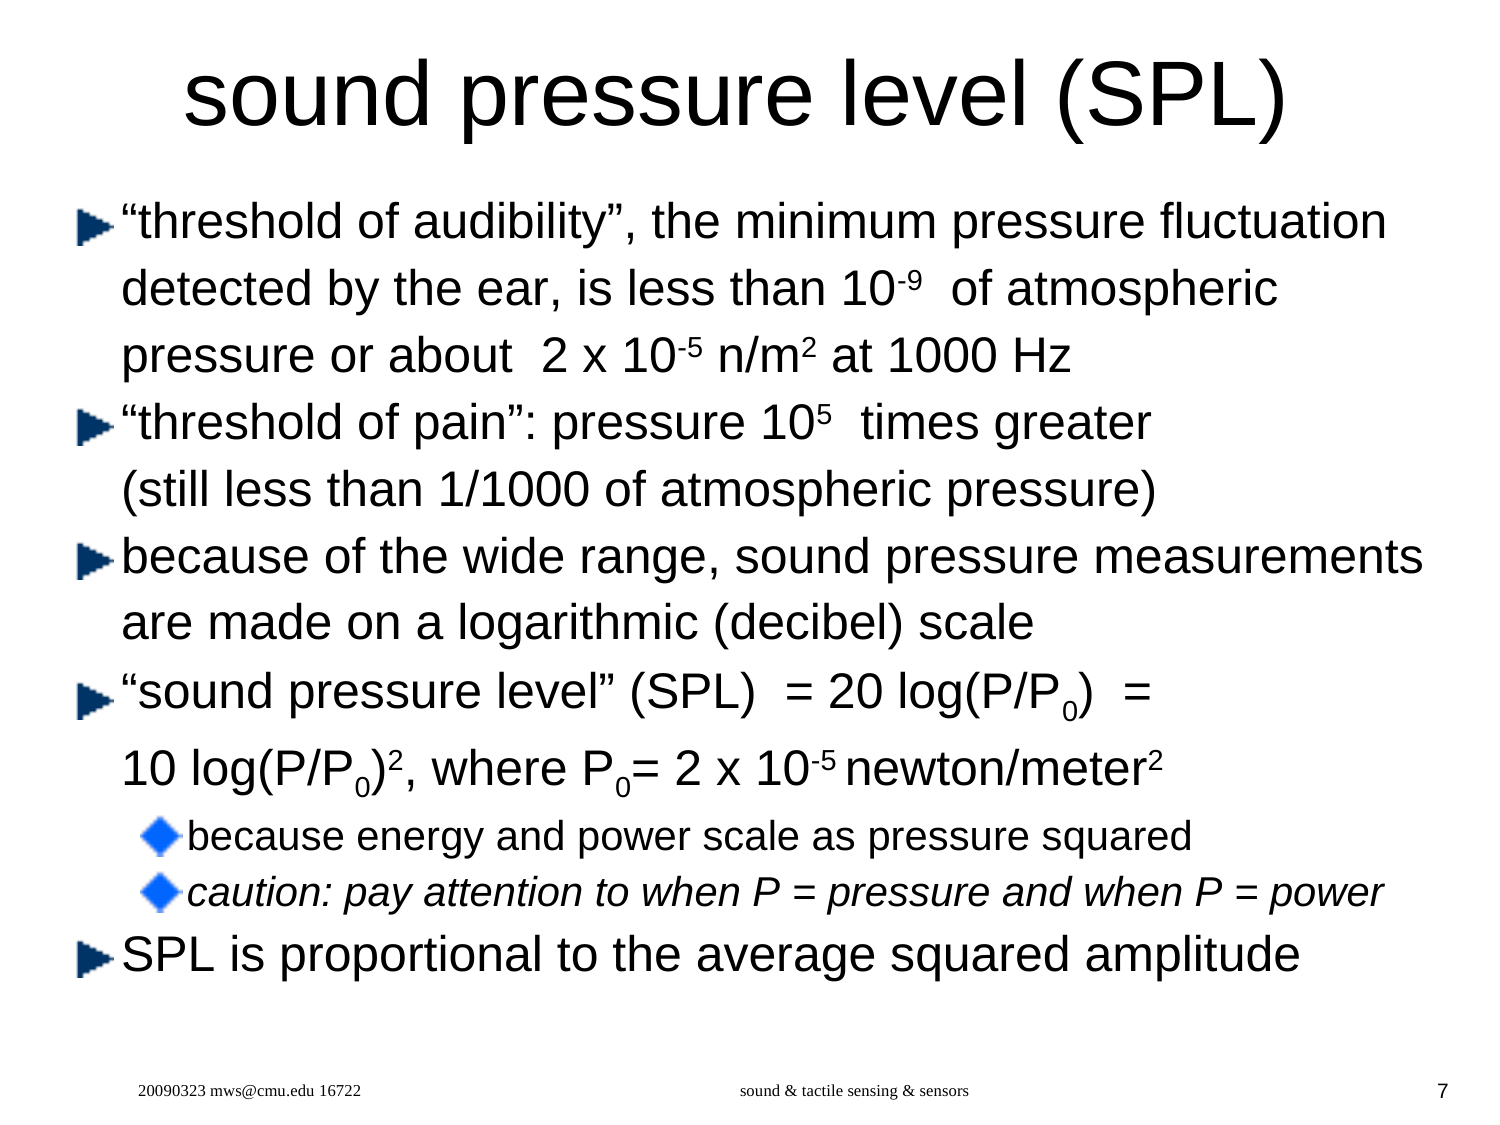

# sound pressure level (SPL)
“threshold of audibility”, the minimum pressure fluctuation detected by the ear, is less than 10-9 of atmospheric pressure or about 2 x 10-5 n/m2 at 1000 Hz
“threshold of pain”: pressure 105 times greater
(still less than 1/1000 of atmospheric pressure)
because of the wide range, sound pressure measurements are made on a logarithmic (decibel) scale
“sound pressure level” (SPL) = 20 log(P/P0) =
10 log(P/P0)2, where P0= 2 x 10-5 newton/meter2
because energy and power scale as pressure squared
caution: pay attention to when P = pressure and when P = power
SPL is proportional to the average squared amplitude
7
20090323 mws@cmu.edu 16722
sound & tactile sensing & sensors